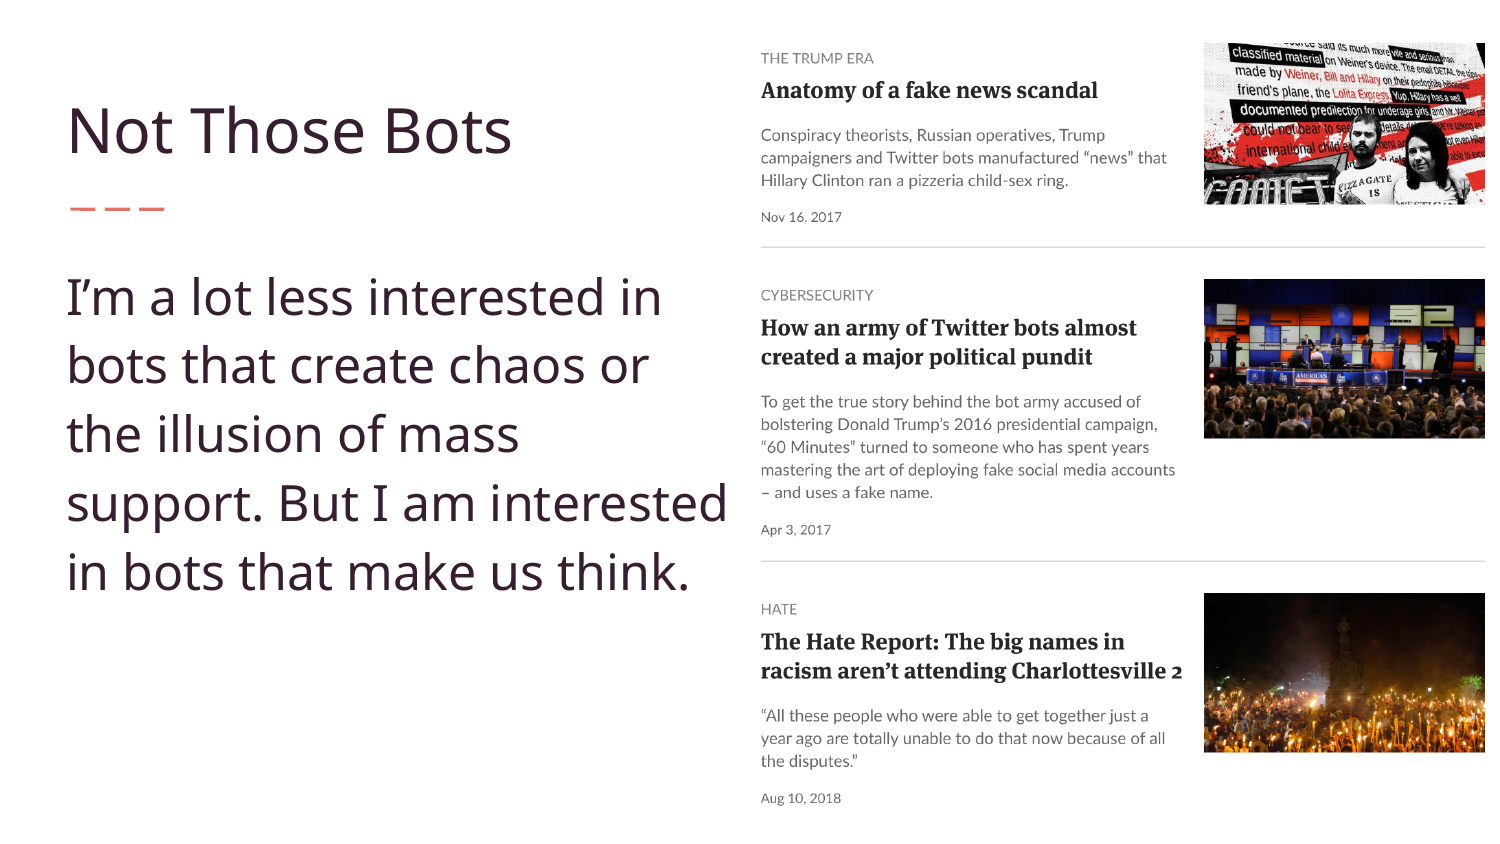

Not Those Bots
# Not those bots
I’m a lot less interested in bots that create chaos or the illusion of mass support. But I am interested in bots that make us think.